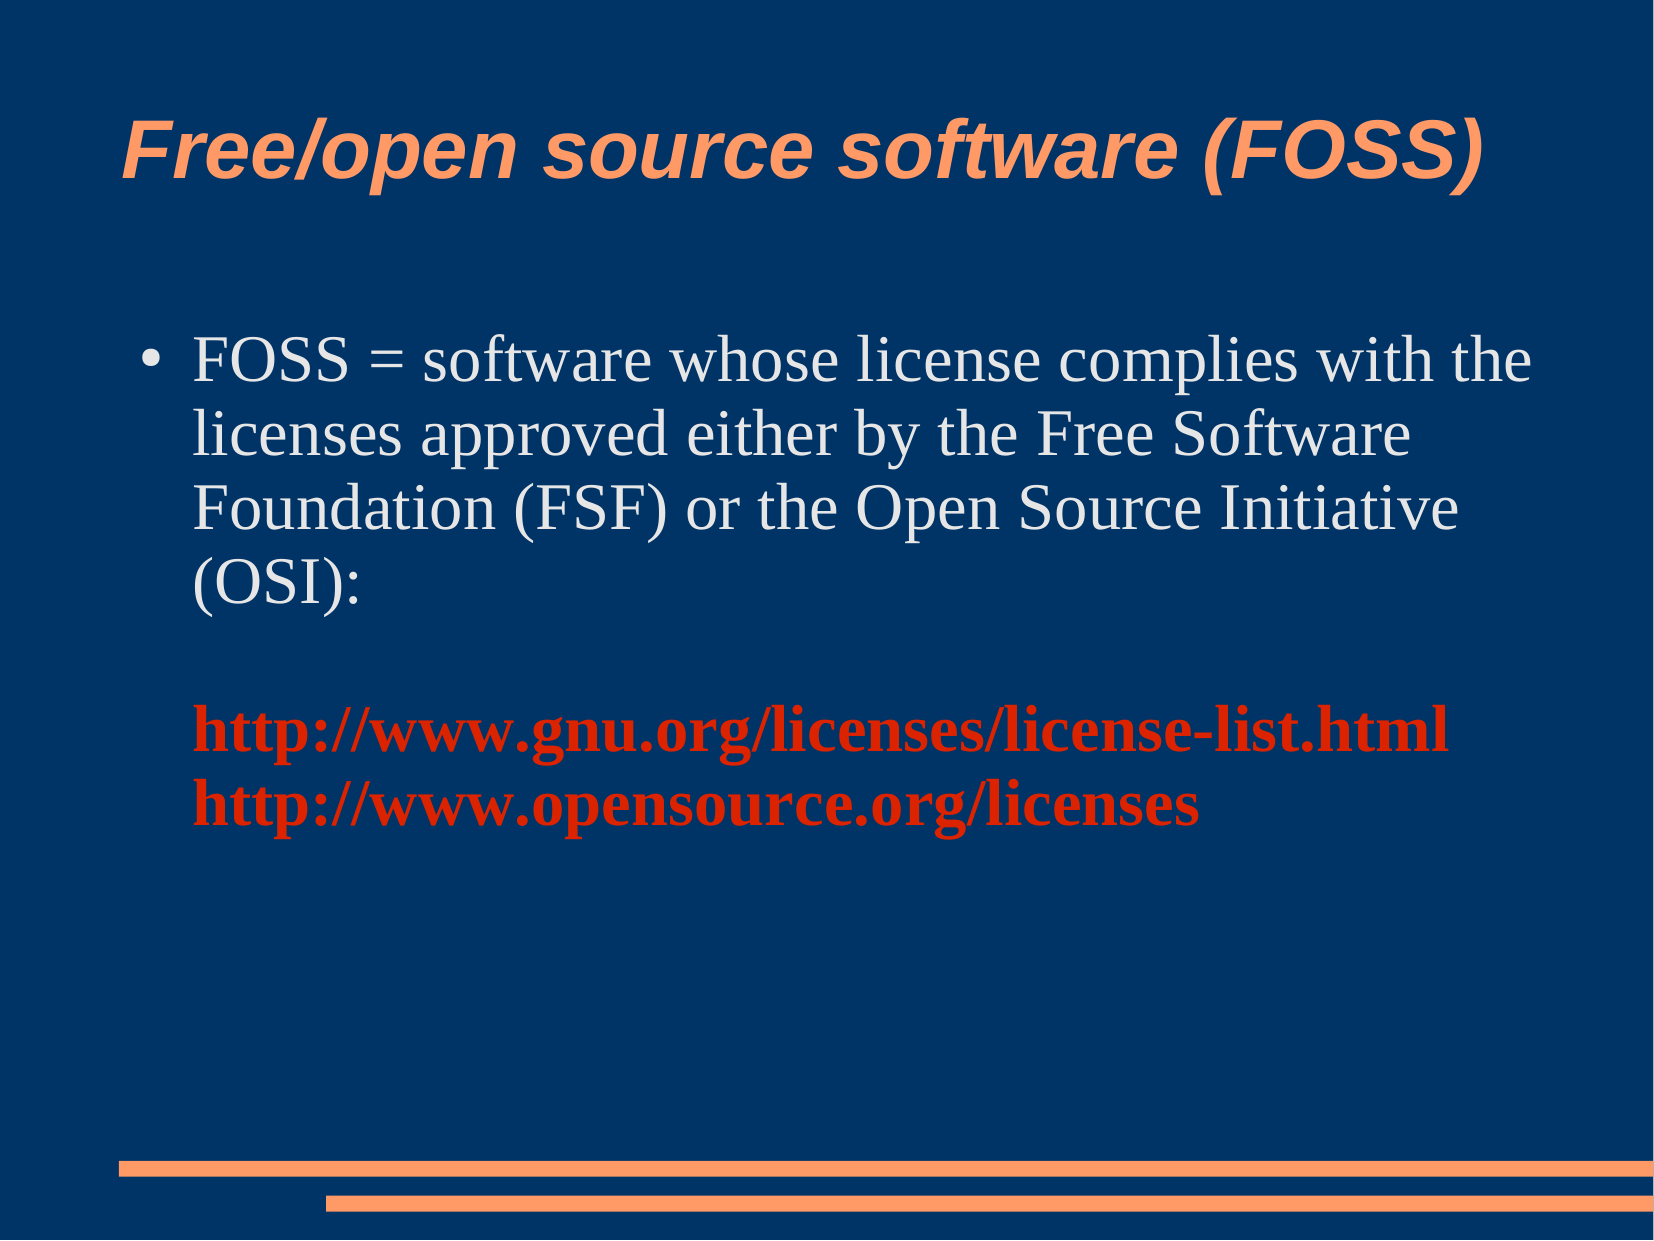

# Free/open source software (FOSS)
FOSS = software whose license complies with the licenses approved either by the Free Software Foundation (FSF) or the Open Source Initiative (OSI):
http://www.gnu.org/licenses/license-list.html
http://www.opensource.org/licenses